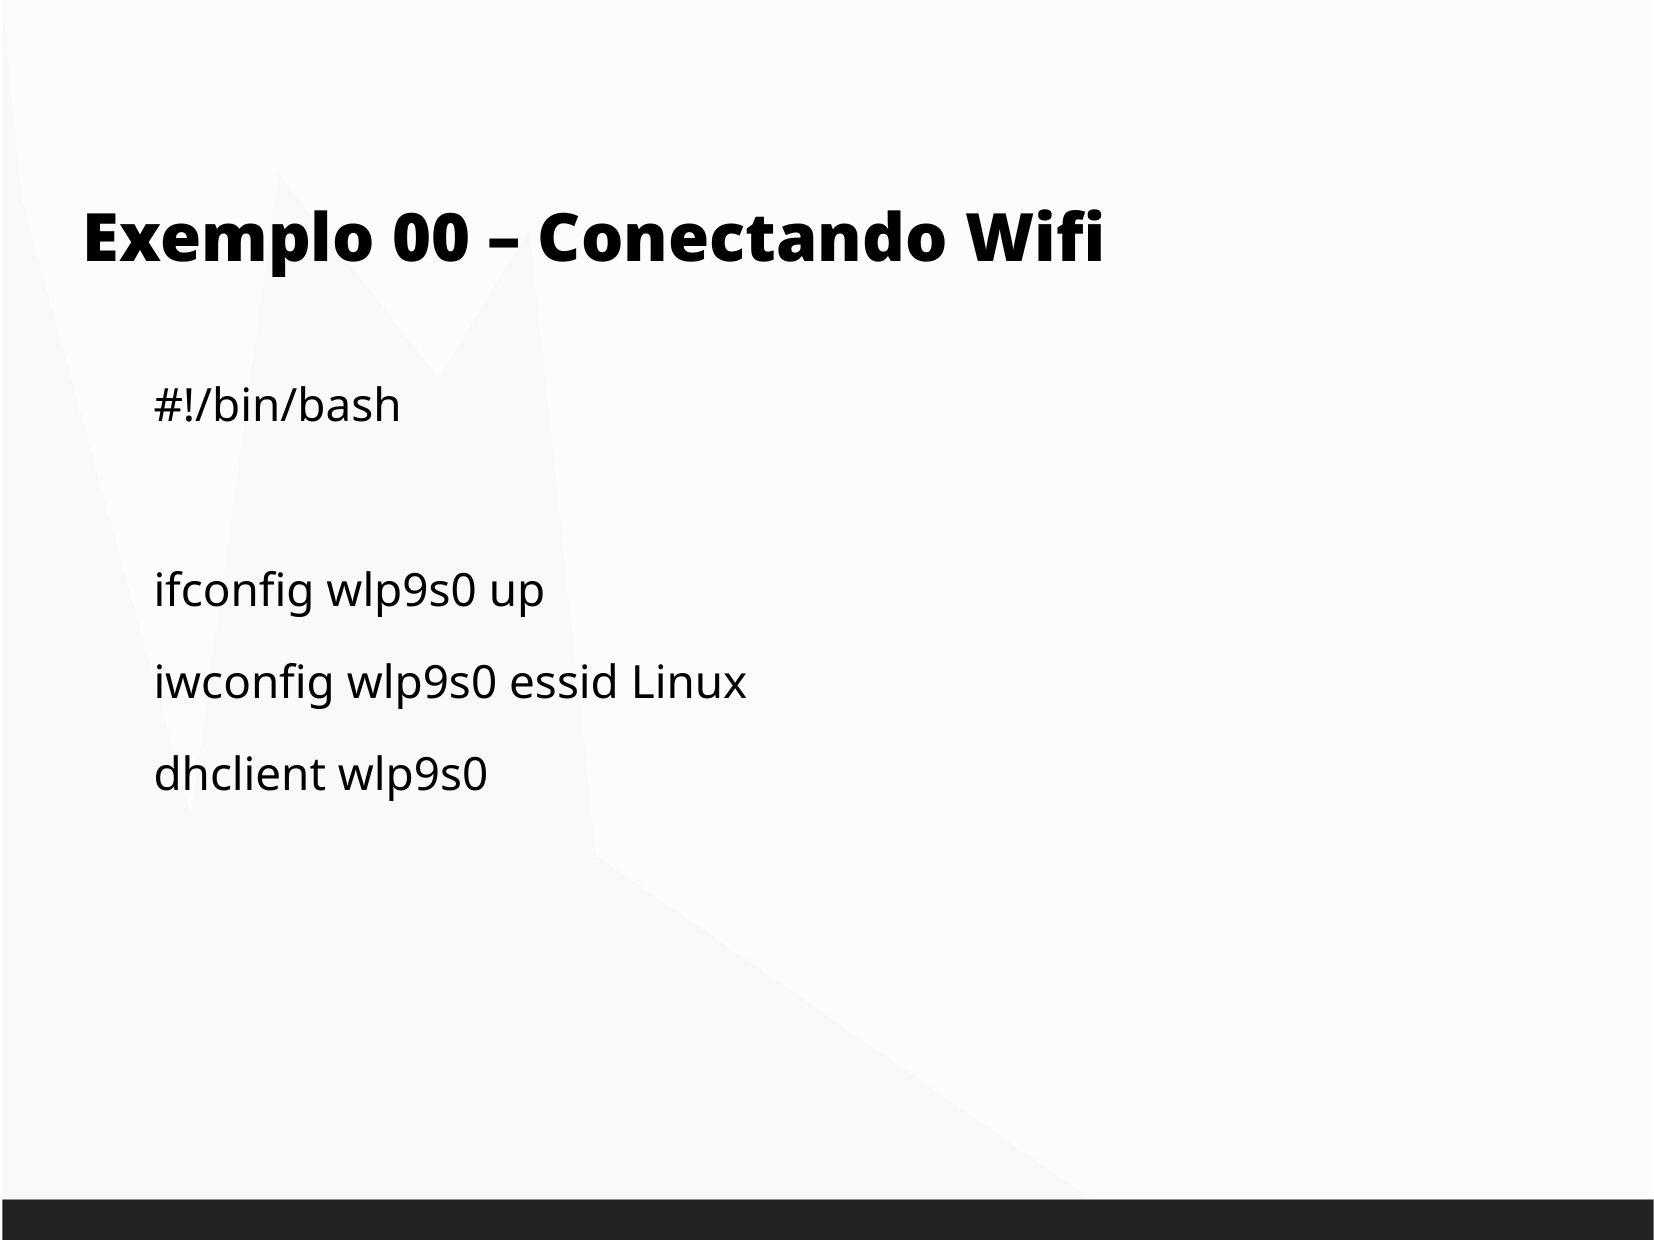

# Exemplo 00 – Conectando Wifi
#!/bin/bash
ifconfig wlp9s0 up
iwconfig wlp9s0 essid Linux
dhclient wlp9s0